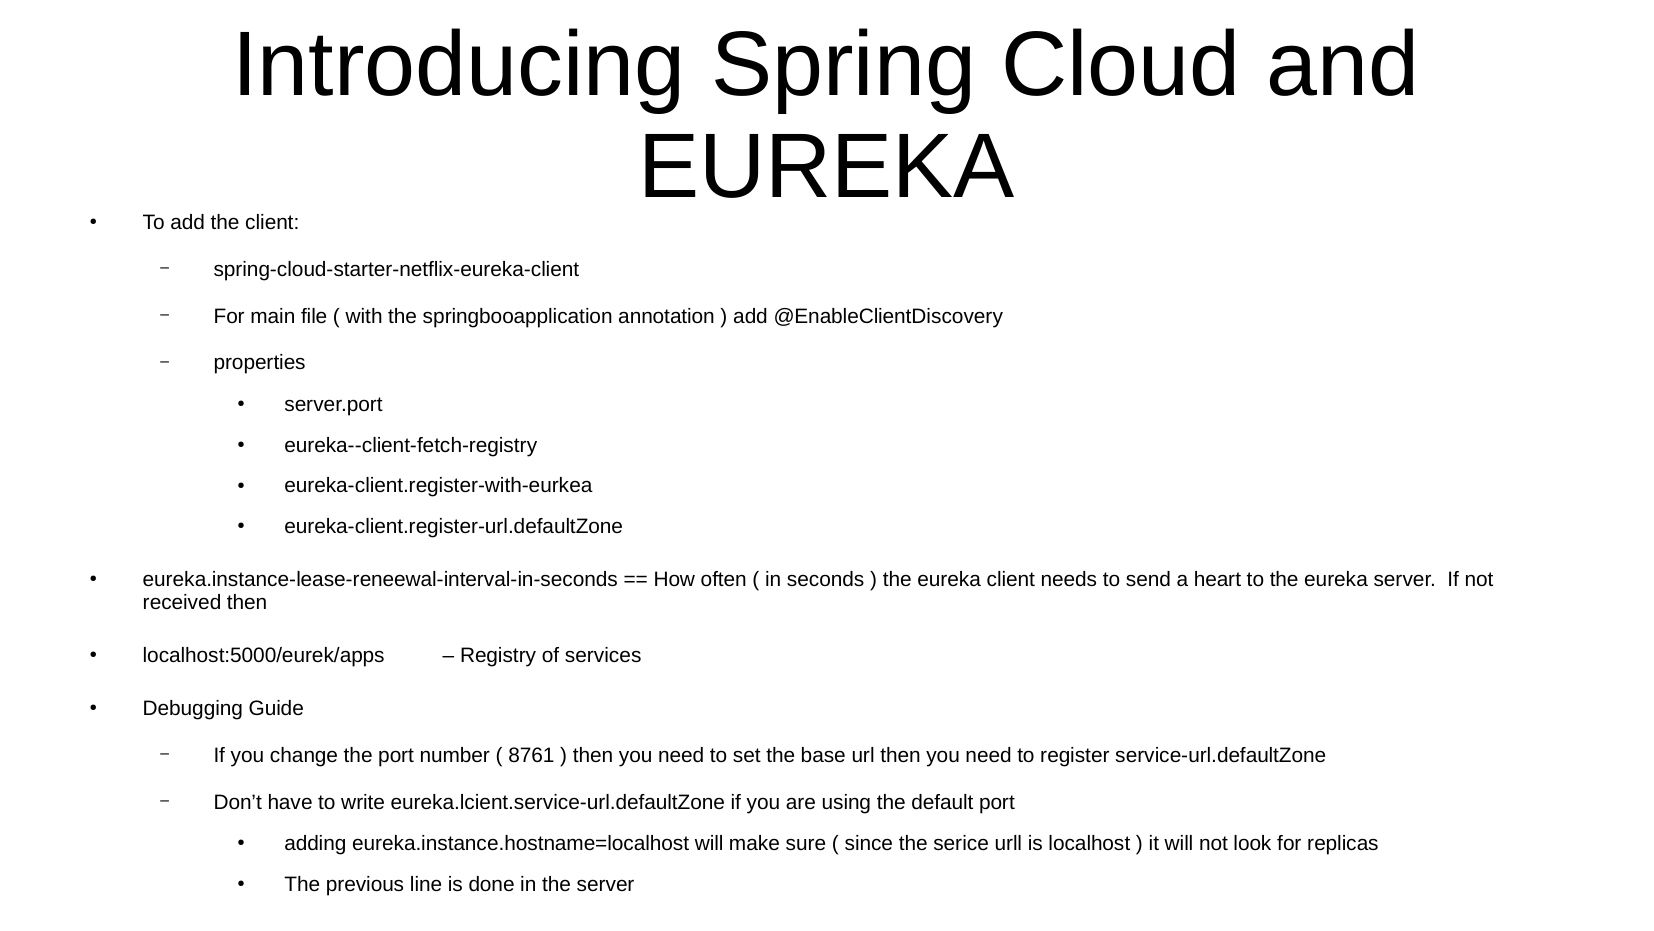

# Introducing Spring Cloud and EUREKA
To add the client:
spring-cloud-starter-netflix-eureka-client
For main file ( with the springbooapplication annotation ) add @EnableClientDiscovery
properties
server.port
eureka--client-fetch-registry
eureka-client.register-with-eurkea
eureka-client.register-url.defaultZone
eureka.instance-lease-reneewal-interval-in-seconds == How often ( in seconds ) the eureka client needs to send a heart to the eureka server. If not received then
localhost:5000/eurek/apps	– Registry of services
Debugging Guide
If you change the port number ( 8761 ) then you need to set the base url then you need to register service-url.defaultZone
Don’t have to write eureka.lcient.service-url.defaultZone if you are using the default port
adding eureka.instance.hostname=localhost will make sure ( since the serice urll is localhost ) it will not look for replicas
The previous line is done in the server